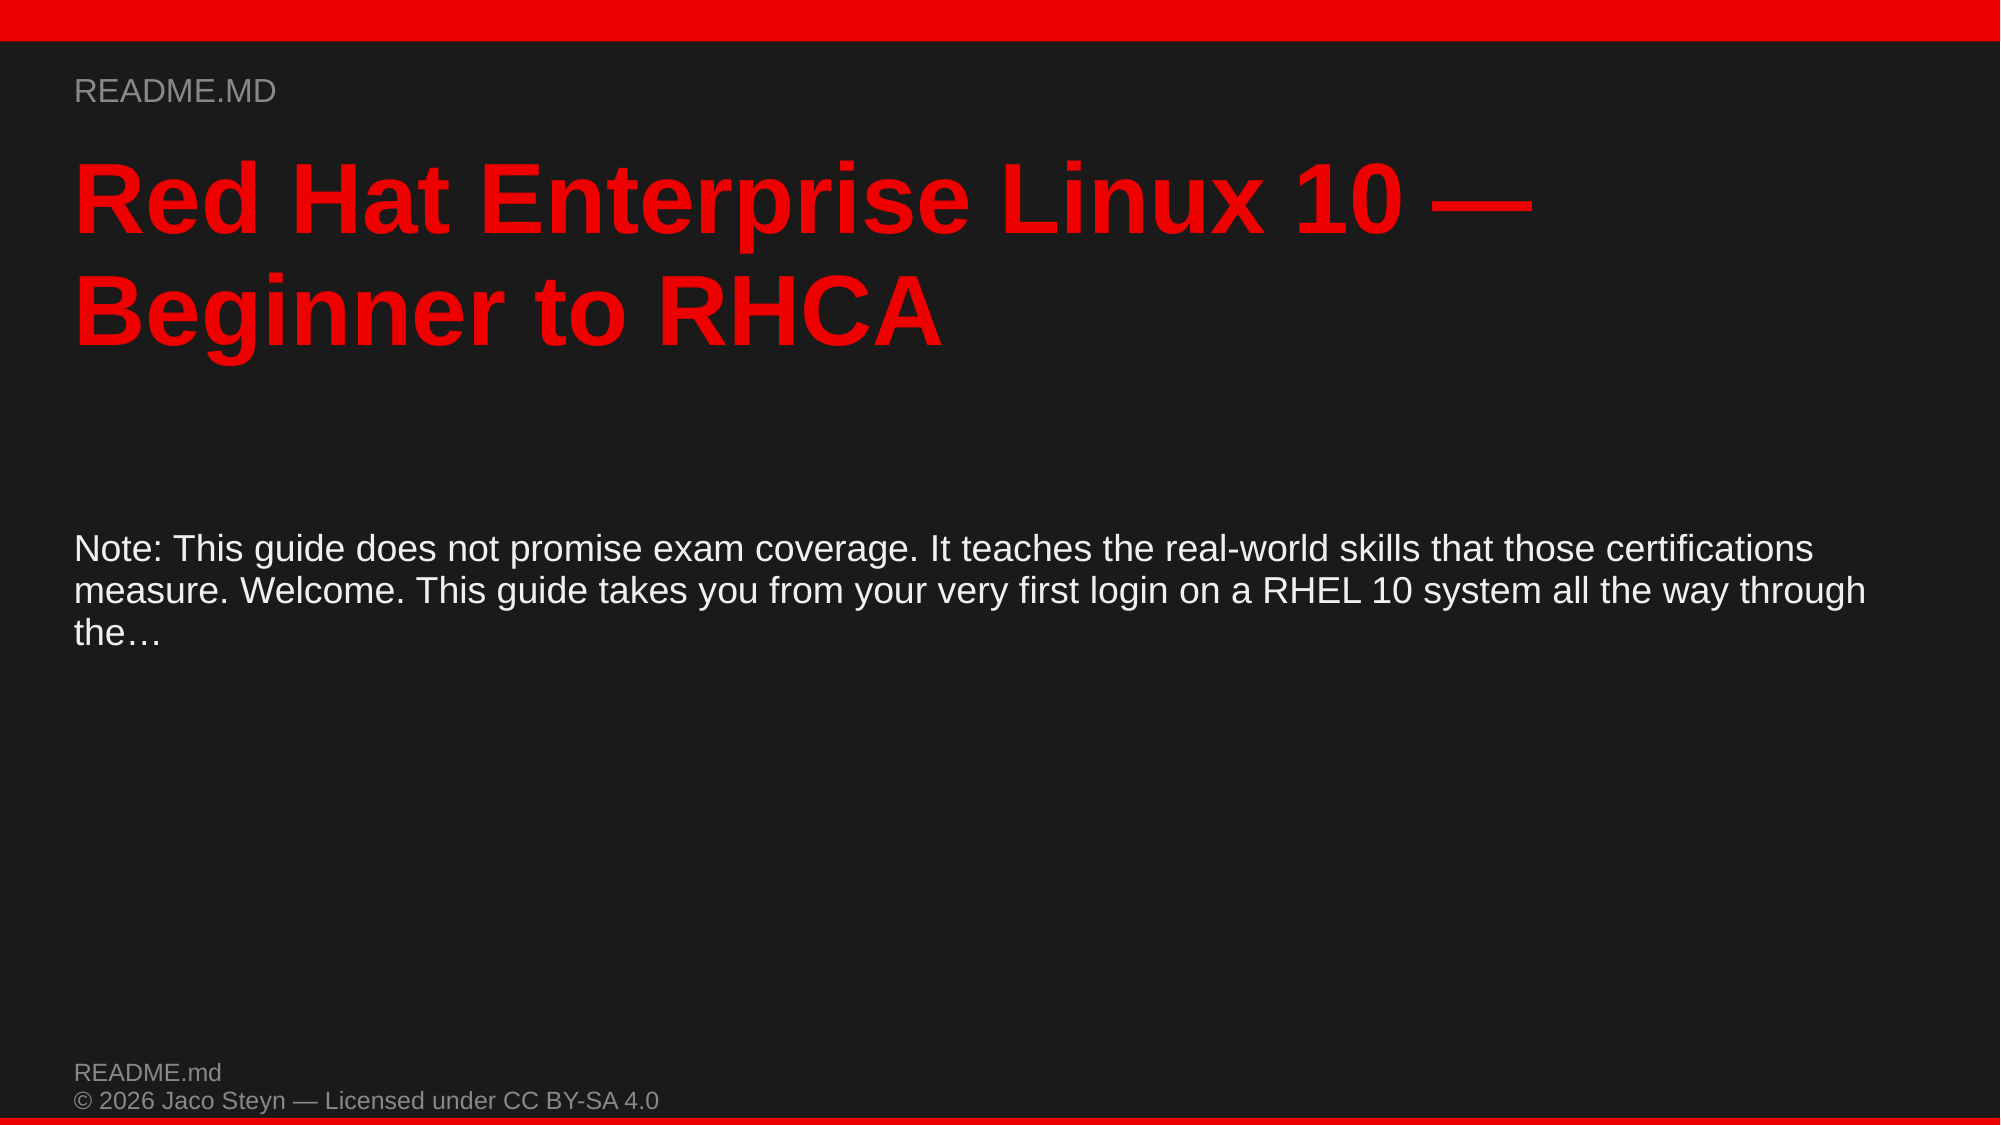

README.MD
Red Hat Enterprise Linux 10 — Beginner to RHCA
Note: This guide does not promise exam coverage. It teaches the real-world skills that those certifications measure. Welcome. This guide takes you from your very first login on a RHEL 10 system all the way through the…
README.md
© 2026 Jaco Steyn — Licensed under CC BY-SA 4.0